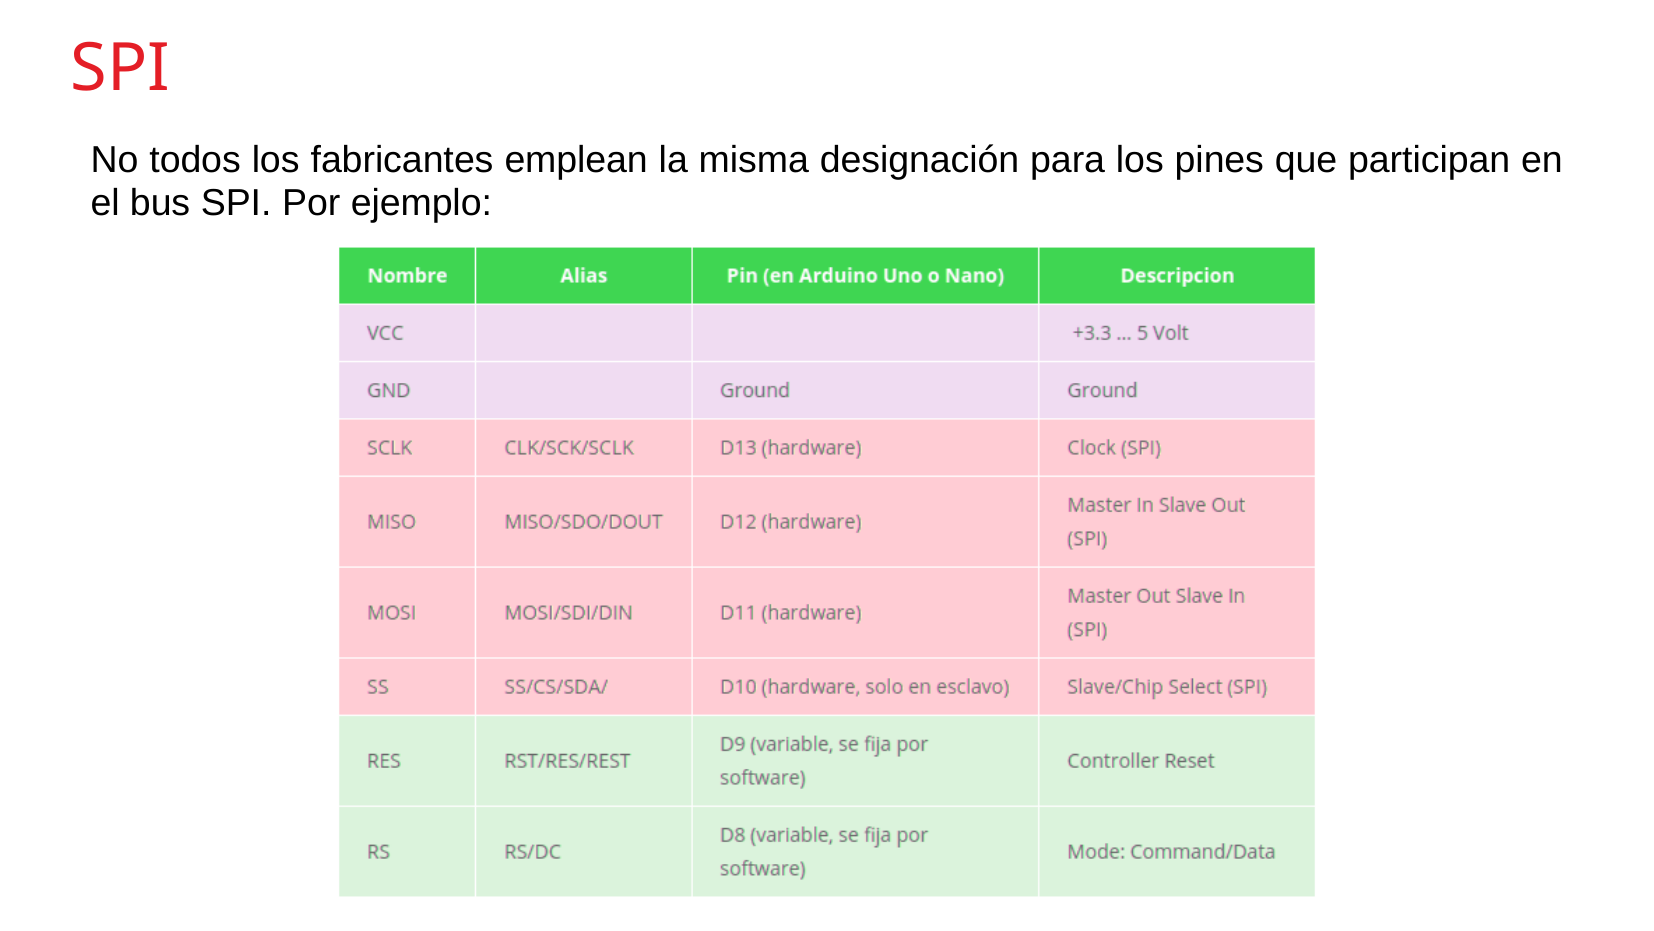

# SPI
No todos los fabricantes emplean la misma designación para los pines que participan en el bus SPI. Por ejemplo: